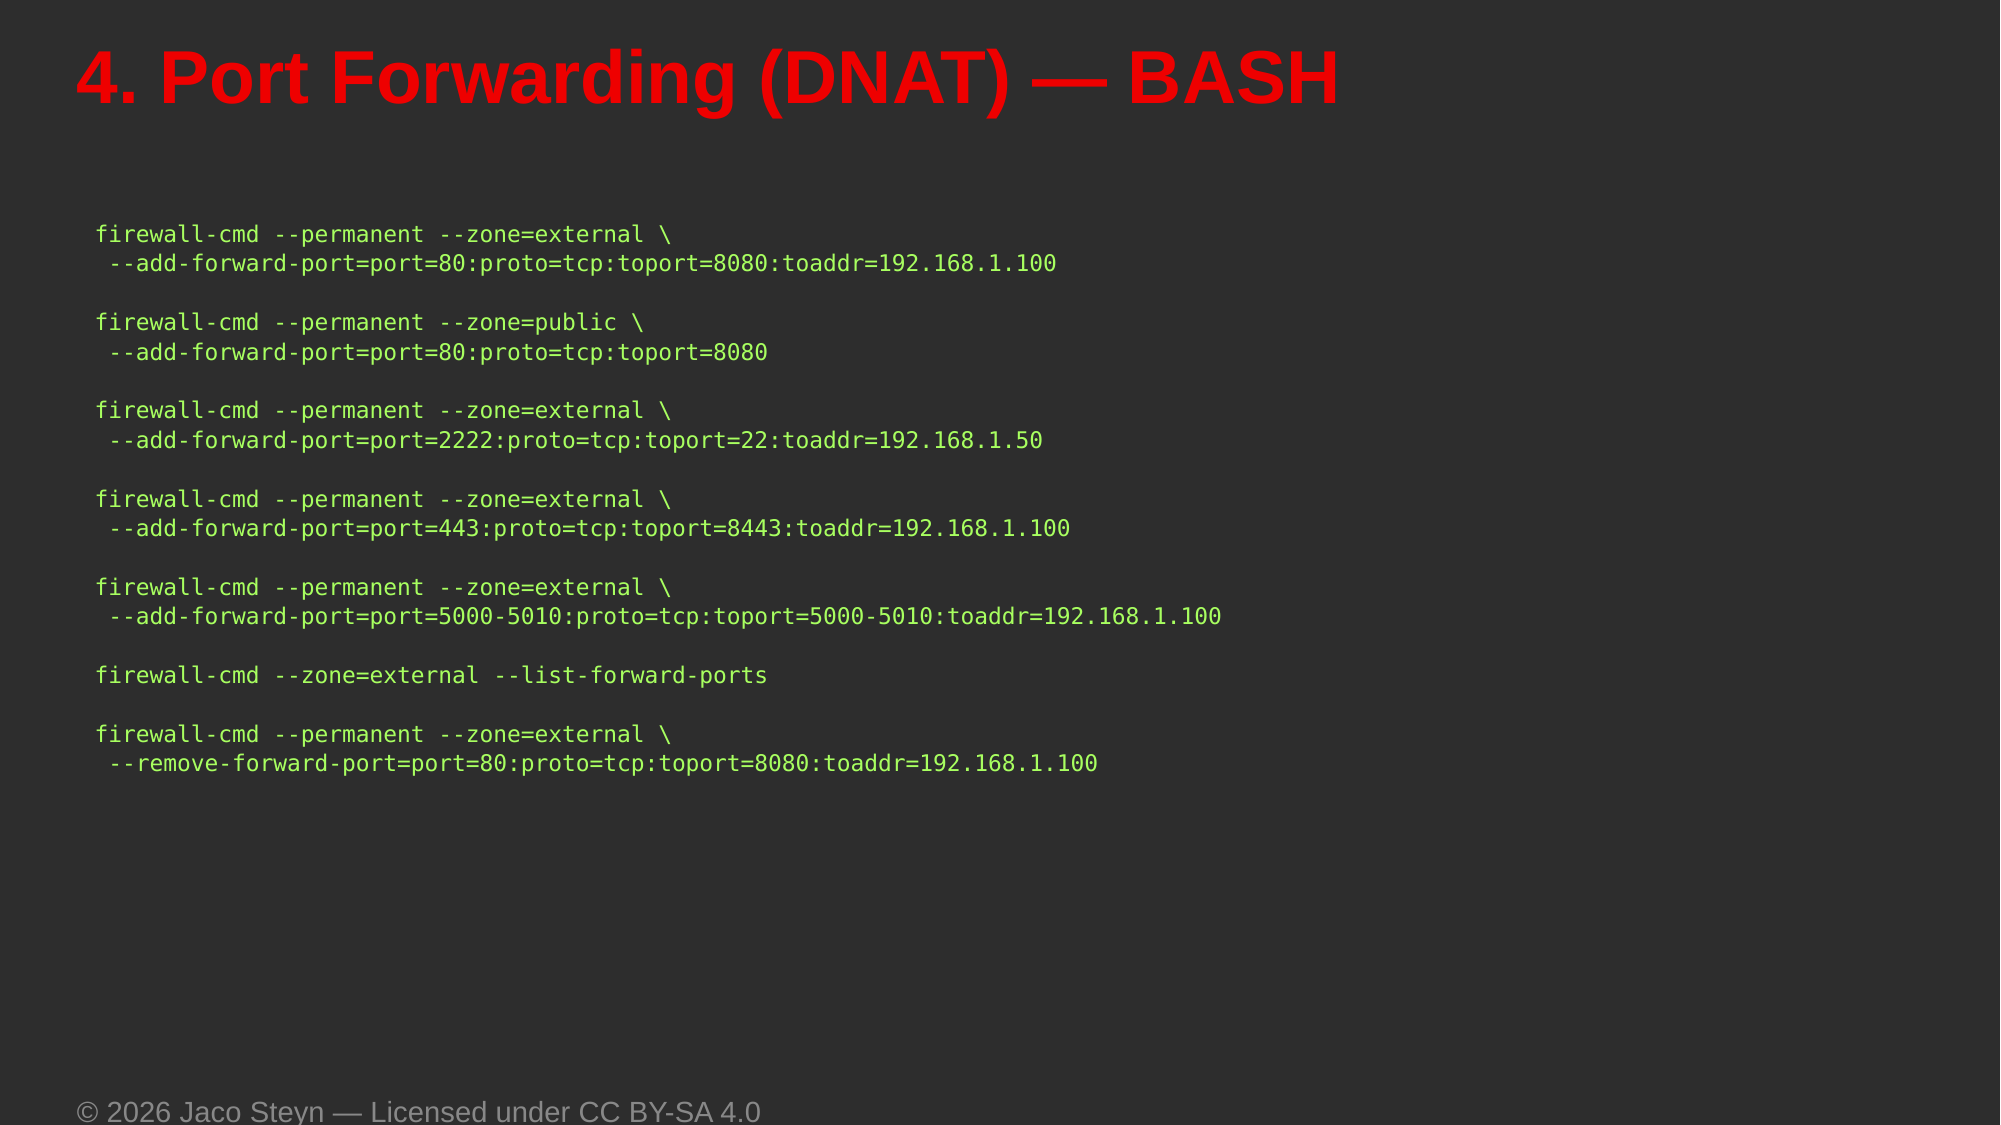

4. Port Forwarding (DNAT) — BASH
firewall-cmd --permanent --zone=external \
 --add-forward-port=port=80:proto=tcp:toport=8080:toaddr=192.168.1.100
firewall-cmd --permanent --zone=public \
 --add-forward-port=port=80:proto=tcp:toport=8080
firewall-cmd --permanent --zone=external \
 --add-forward-port=port=2222:proto=tcp:toport=22:toaddr=192.168.1.50
firewall-cmd --permanent --zone=external \
 --add-forward-port=port=443:proto=tcp:toport=8443:toaddr=192.168.1.100
firewall-cmd --permanent --zone=external \
 --add-forward-port=port=5000-5010:proto=tcp:toport=5000-5010:toaddr=192.168.1.100
firewall-cmd --zone=external --list-forward-ports
firewall-cmd --permanent --zone=external \
 --remove-forward-port=port=80:proto=tcp:toport=8080:toaddr=192.168.1.100
© 2026 Jaco Steyn — Licensed under CC BY-SA 4.0